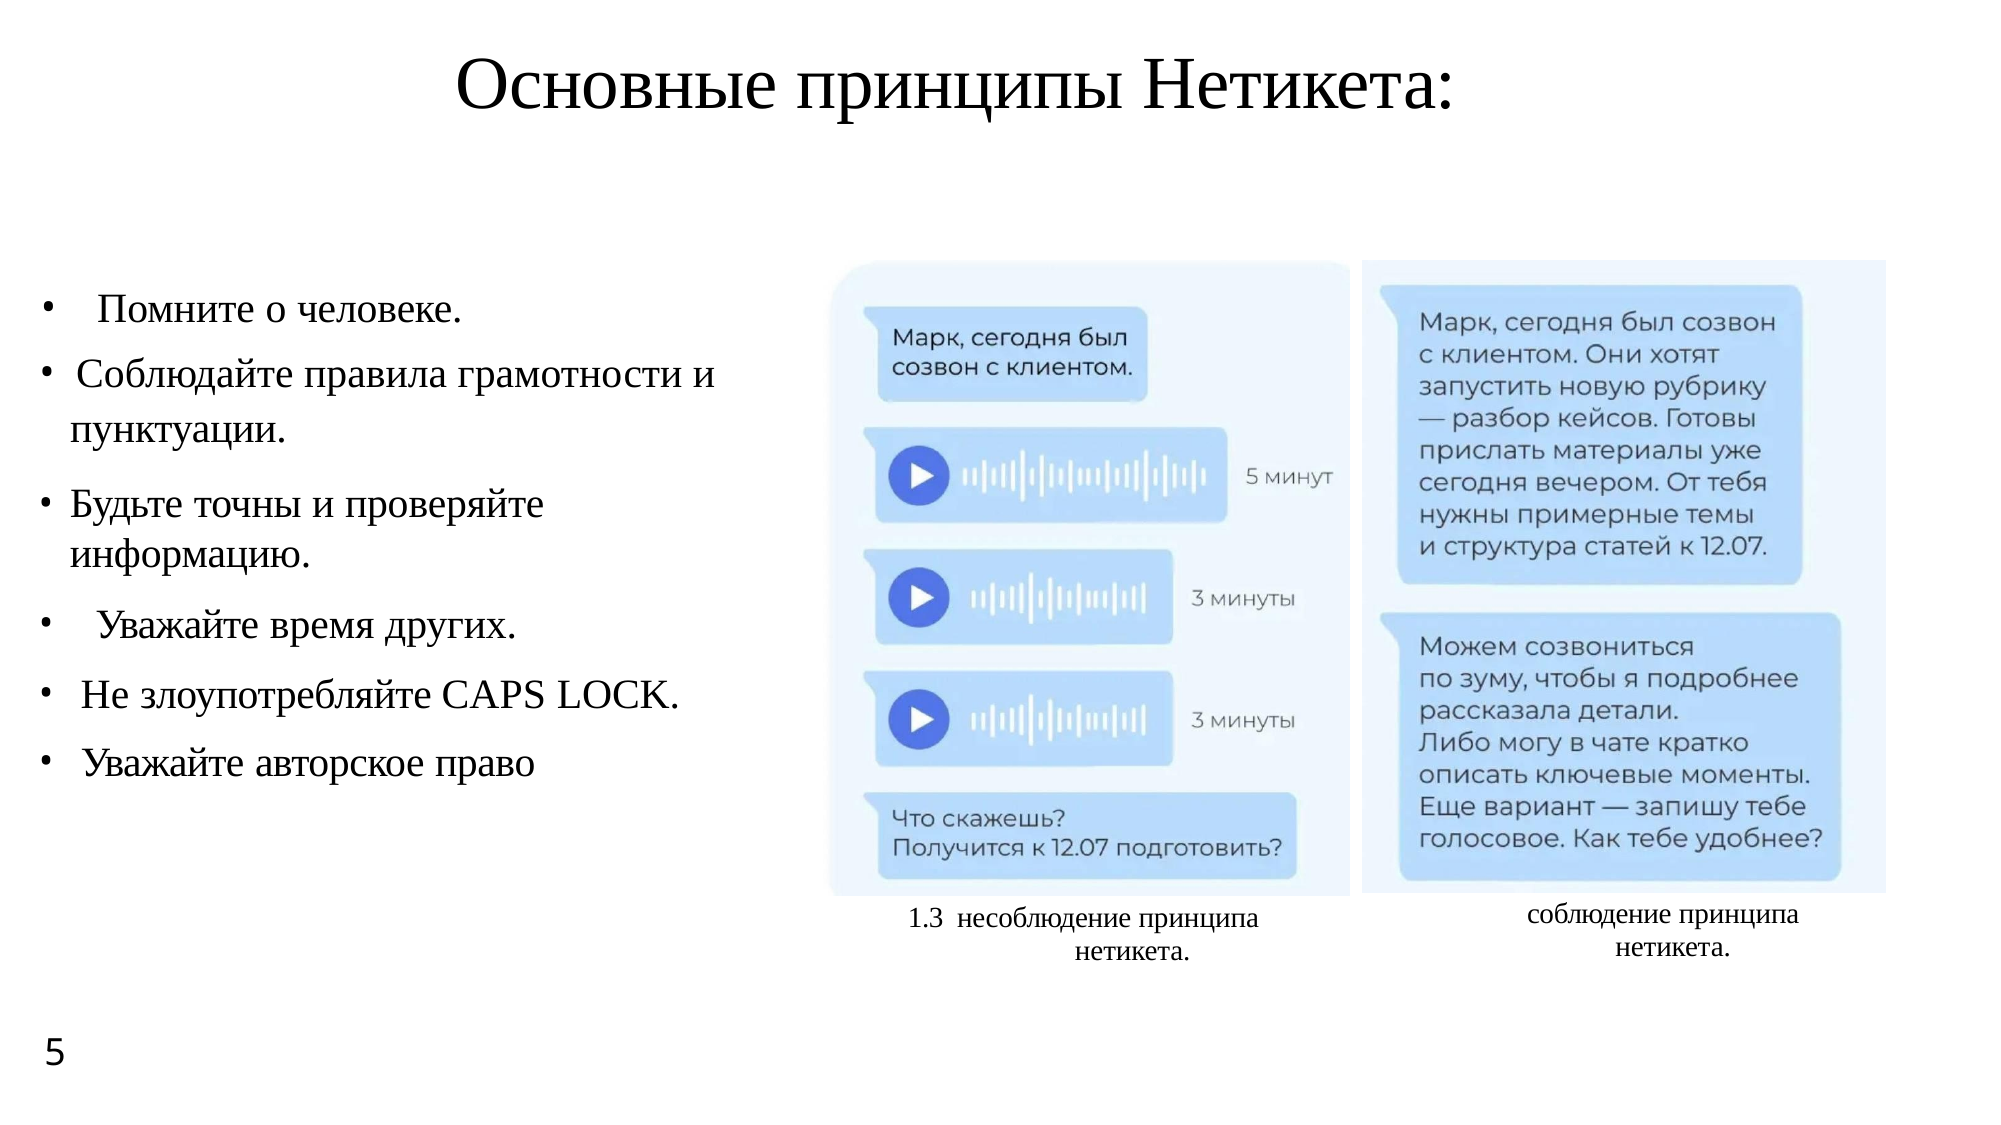

# Основные принципы Нетикета:
Помните о человеке.
	Соблюдайте правила грамотности и пунктуации.
Будьте точны и проверяйте информацию.
Уважайте время других.
Не злоупотребляйте CAPS LOCK.
Уважайте авторское право
соблюдение принципа
нетикета.
1.3 несоблюдение принципа нетикета.
5